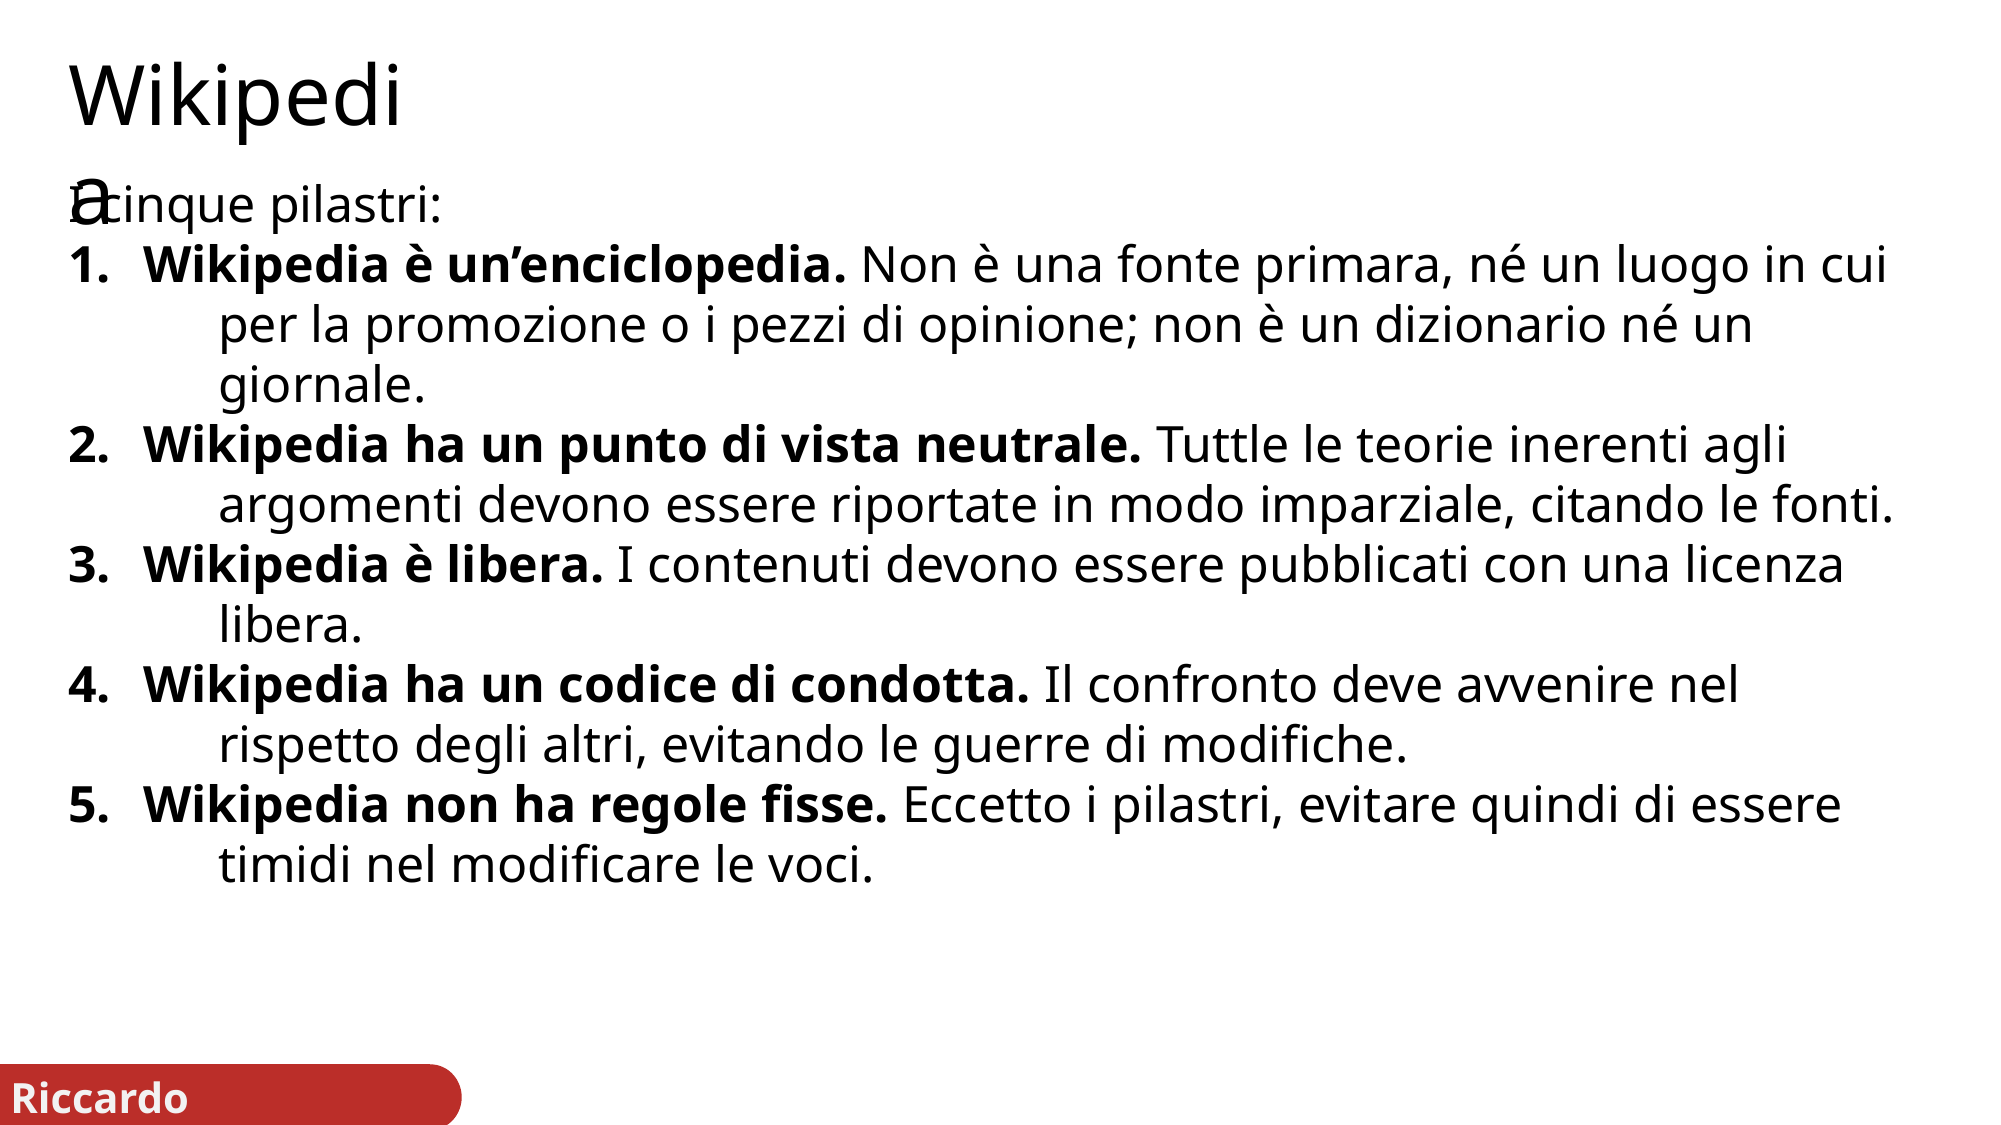

Wikipedia
I cinque pilastri:
Wikipedia è un’enciclopedia. Non è una fonte primara, né un luogo in cui per la promozione o i pezzi di opinione; non è un dizionario né un giornale.
Wikipedia ha un punto di vista neutrale. Tuttle le teorie inerenti agli argomenti devono essere riportate in modo imparziale, citando le fonti.
Wikipedia è libera. I contenuti devono essere pubblicati con una licenza libera.
Wikipedia ha un codice di condotta. Il confronto deve avvenire nel rispetto degli altri, evitando le guerre di modifiche.
Wikipedia non ha regole fisse. Eccetto i pilastri, evitare quindi di essere timidi nel modificare le voci.
Riccardo Peltretti